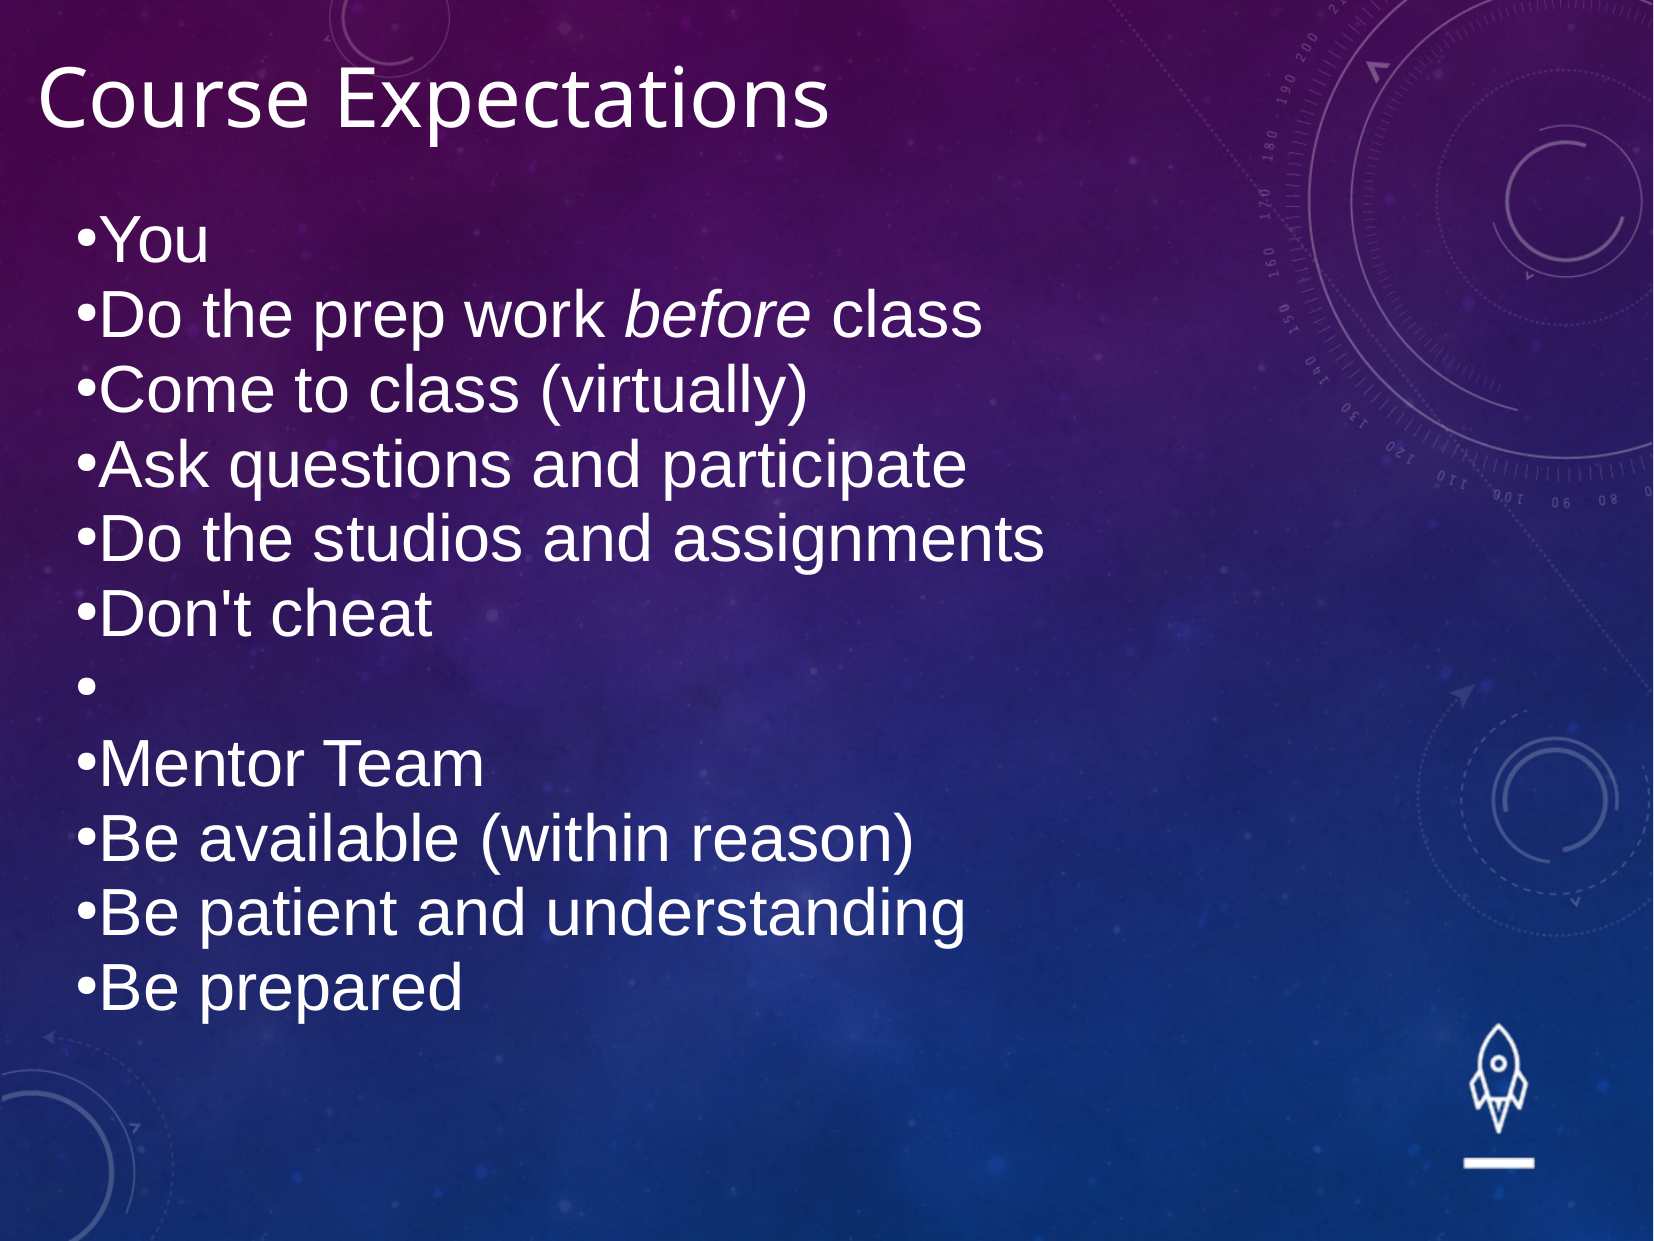

Course Expectations
You
Do the prep work before class
Come to class (virtually)
Ask questions and participate
Do the studios and assignments
Don't cheat
Mentor Team
Be available (within reason)
Be patient and understanding
Be prepared